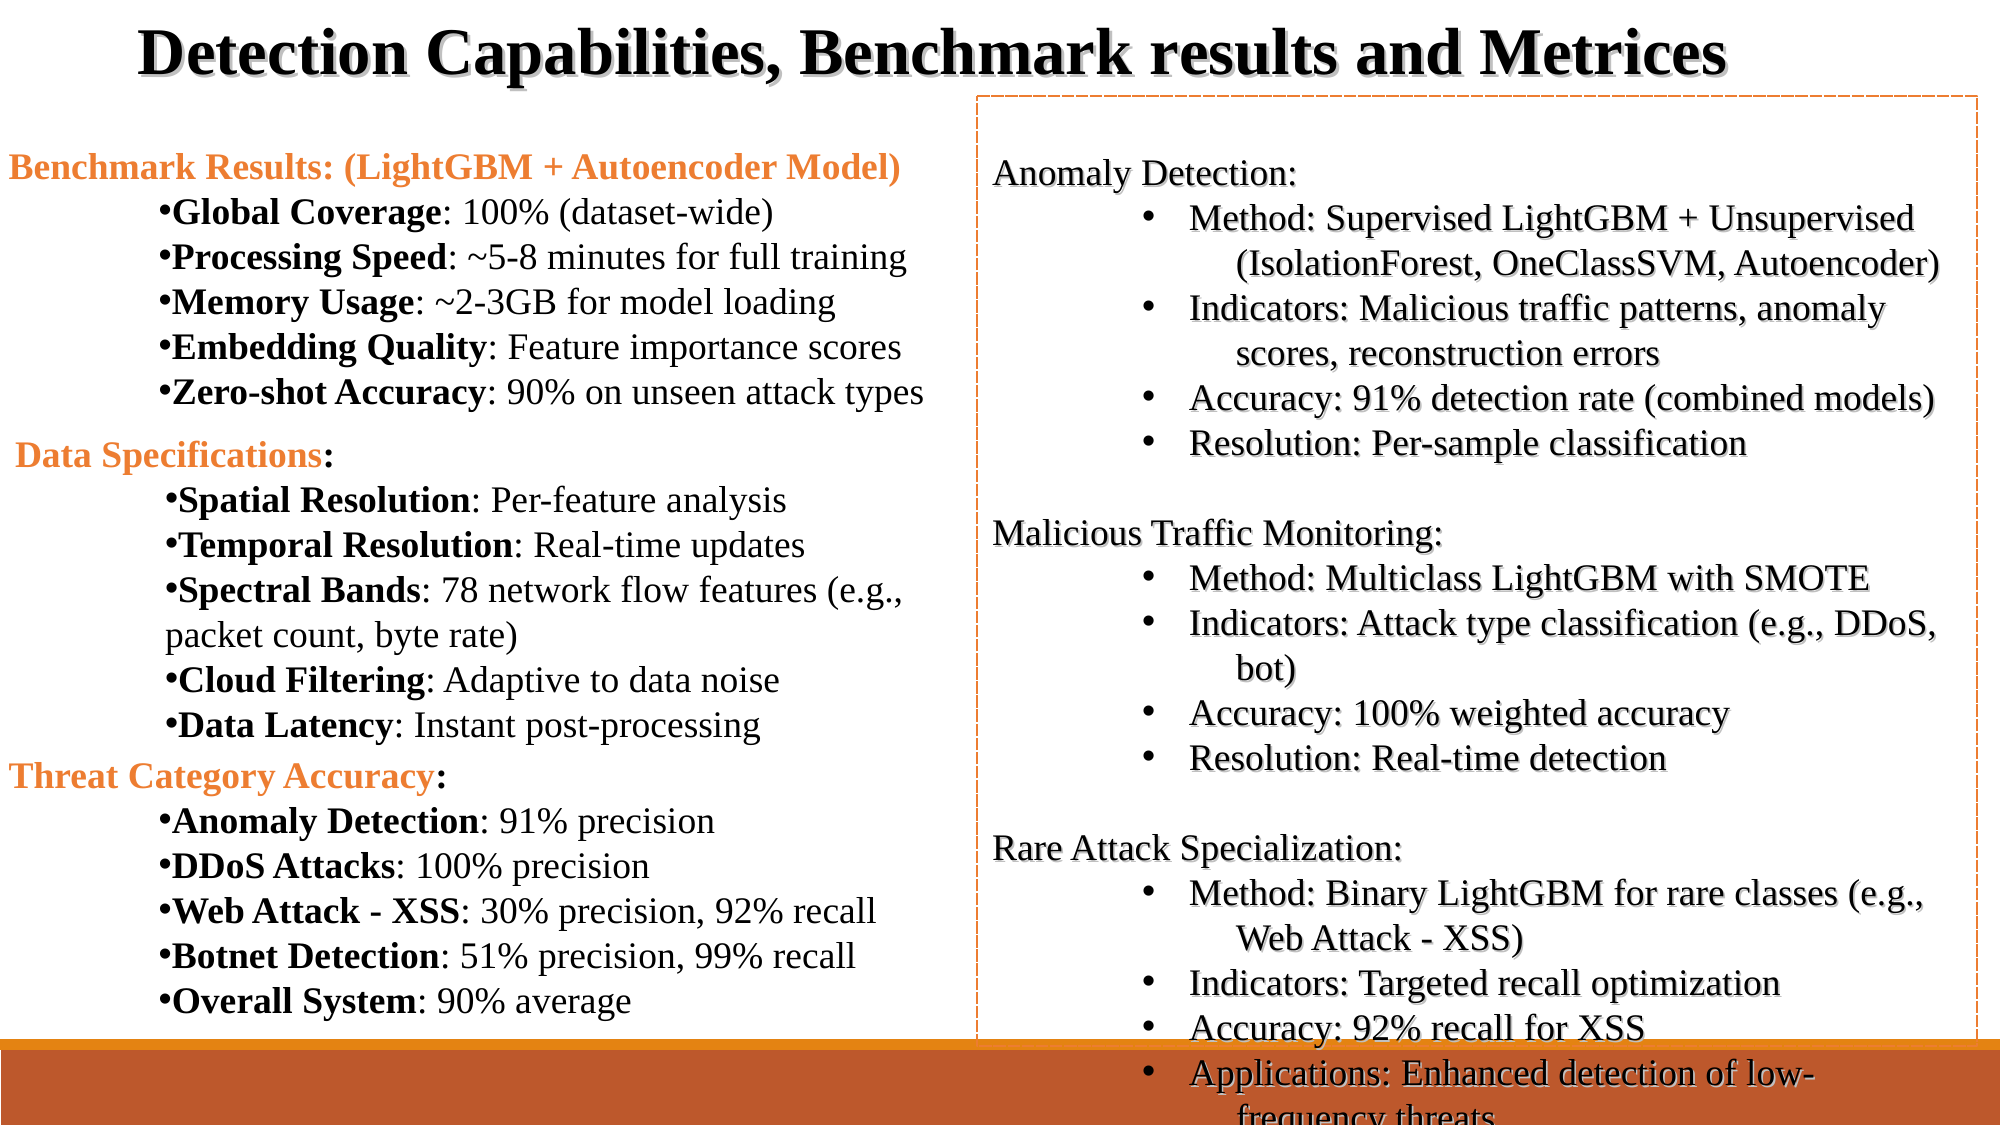

Detection Capabilities, Benchmark results and Metrices
Anomaly Detection:
Method: Supervised LightGBM + Unsupervised (IsolationForest, OneClassSVM, Autoencoder)
Indicators: Malicious traffic patterns, anomaly scores, reconstruction errors
Accuracy: 91% detection rate (combined models)
Resolution: Per-sample classification
Malicious Traffic Monitoring:
Method: Multiclass LightGBM with SMOTE
Indicators: Attack type classification (e.g., DDoS, bot)
Accuracy: 100% weighted accuracy
Resolution: Real-time detection
Rare Attack Specialization:
Method: Binary LightGBM for rare classes (e.g., Web Attack - XSS)
Indicators: Targeted recall optimization
Accuracy: 92% recall for XSS
Applications: Enhanced detection of low-frequency threats
Benchmark Results: (LightGBM + Autoencoder Model)
Global Coverage: 100% (dataset-wide)
Processing Speed: ~5-8 minutes for full training
Memory Usage: ~2-3GB for model loading
Embedding Quality: Feature importance scores
Zero-shot Accuracy: 90% on unseen attack types
Data Specifications:
Spatial Resolution: Per-feature analysis
Temporal Resolution: Real-time updates
Spectral Bands: 78 network flow features (e.g., packet count, byte rate)
Cloud Filtering: Adaptive to data noise
Data Latency: Instant post-processing
Threat Category Accuracy:
Anomaly Detection: 91% precision
DDoS Attacks: 100% precision
Web Attack - XSS: 30% precision, 92% recall
Botnet Detection: 51% precision, 99% recall
Overall System: 90% average